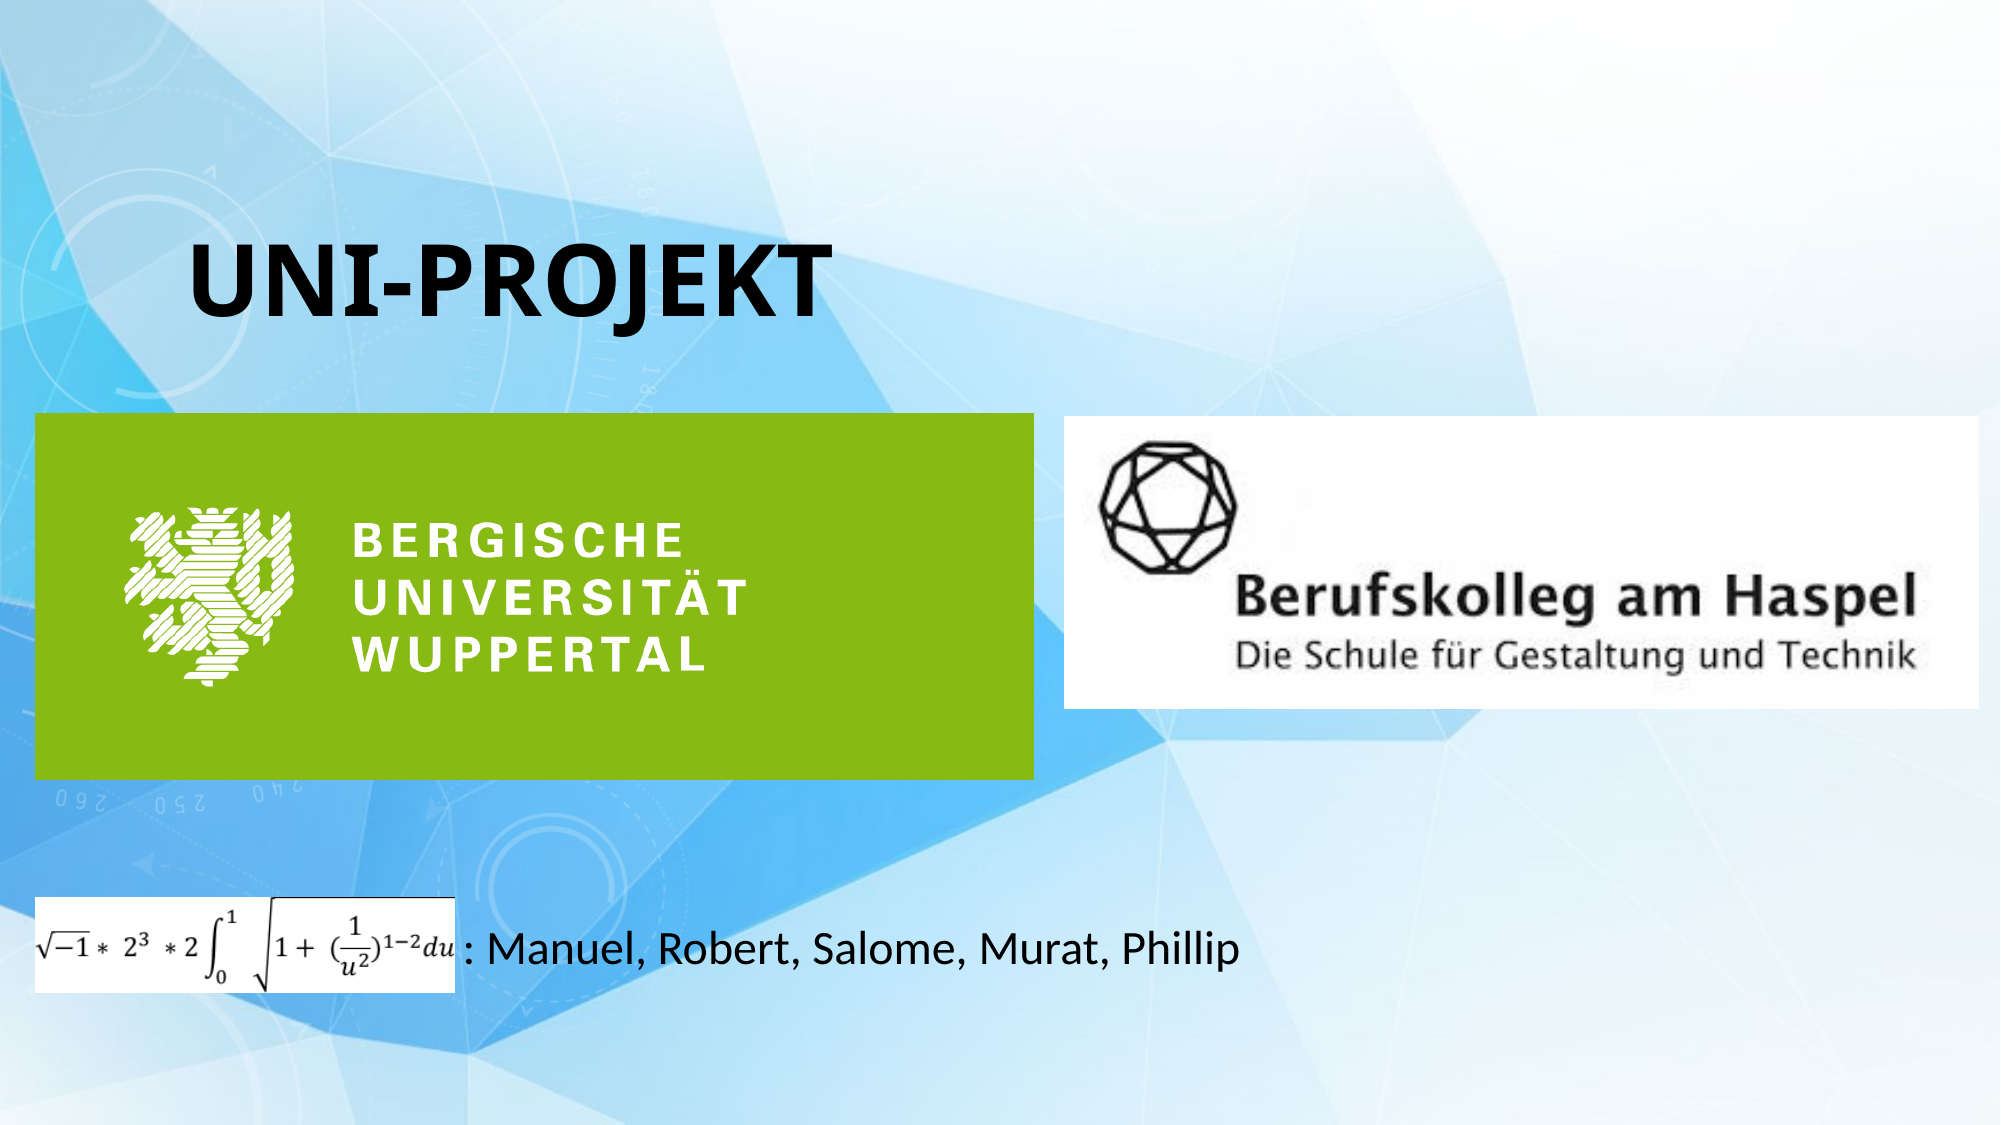

# Uni-Projekt
 : Manuel, Robert, Salome, Murat, Phillip